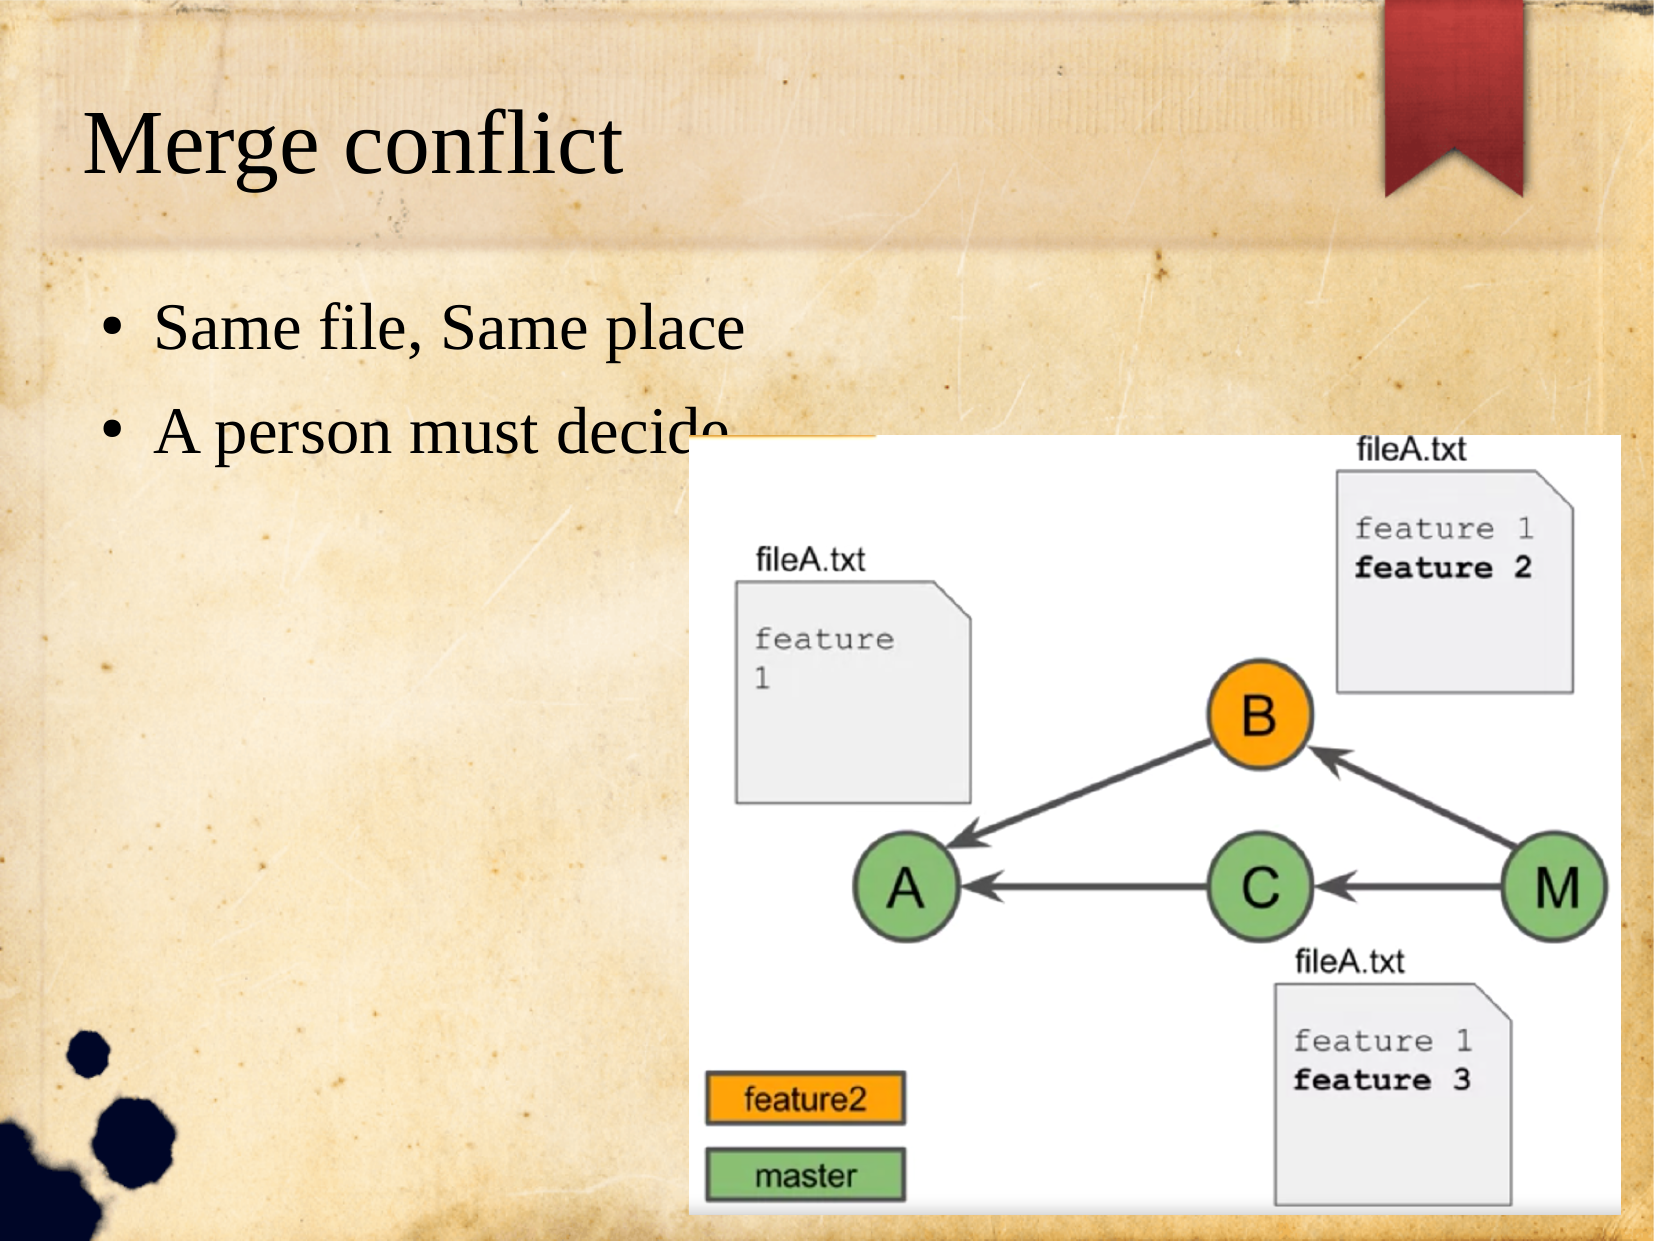

# Merge conflict
Same file, Same place
A person must decide